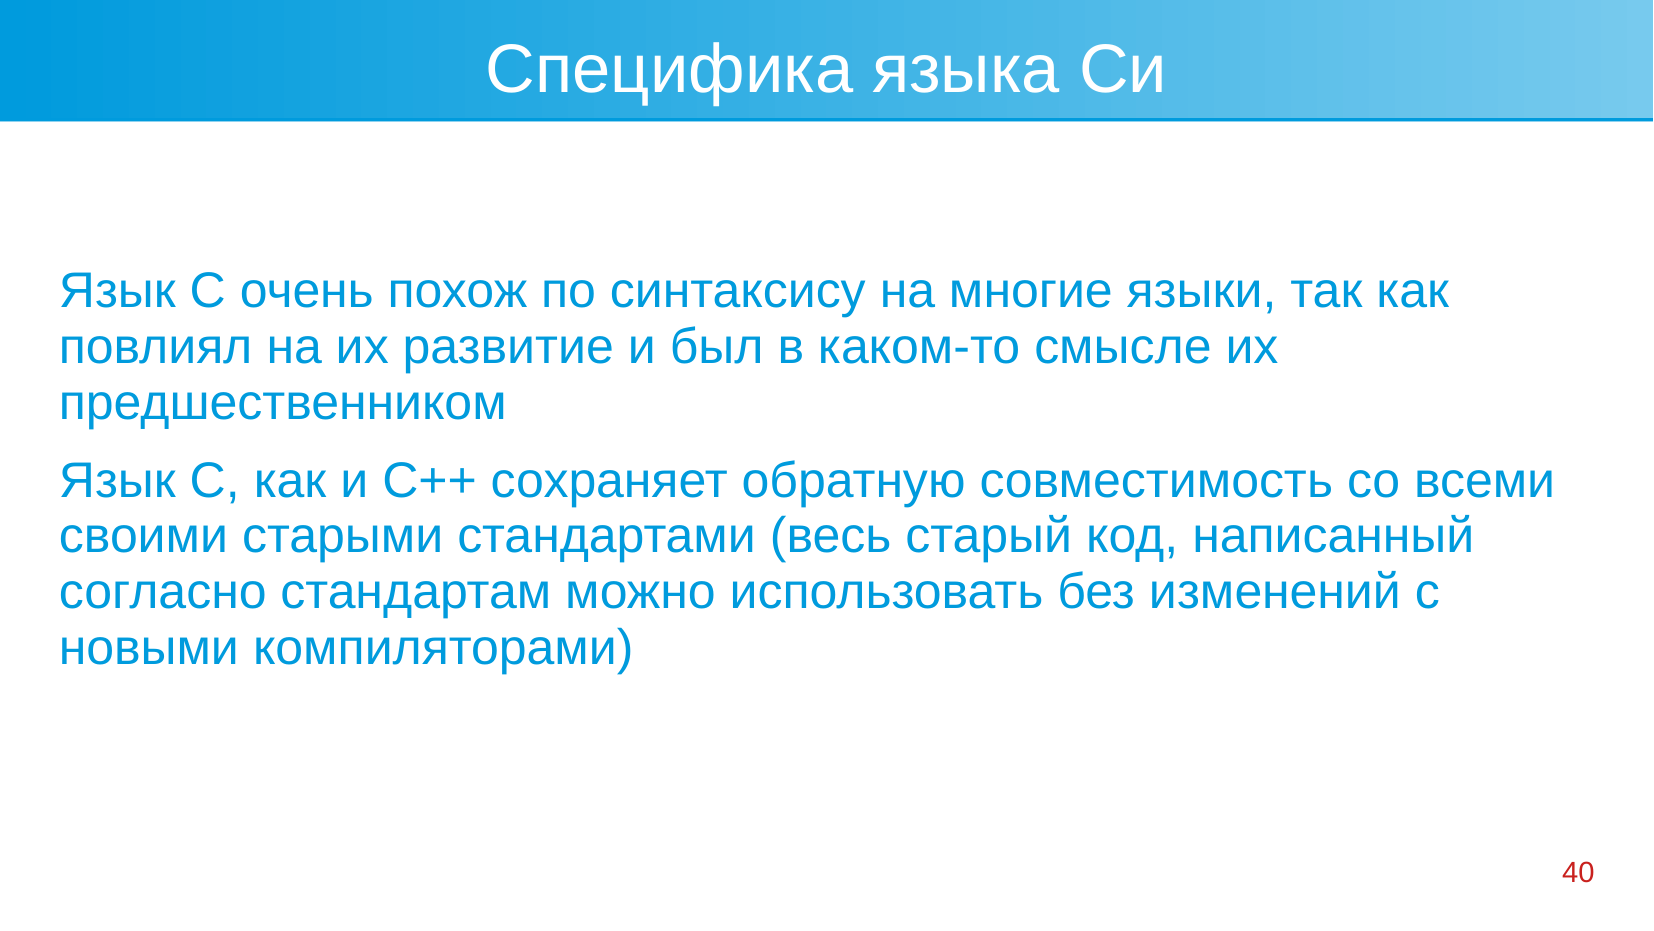

# Специфика языка Си
Язык С очень похож по синтаксису на многие языки, так как повлиял на их развитие и был в каком-то смысле их предшественником
Язык С, как и С++ сохраняет обратную совместимость со всеми своими старыми стандартами (весь старый код, написанный согласно стандартам можно использовать без изменений с новыми компиляторами)
40